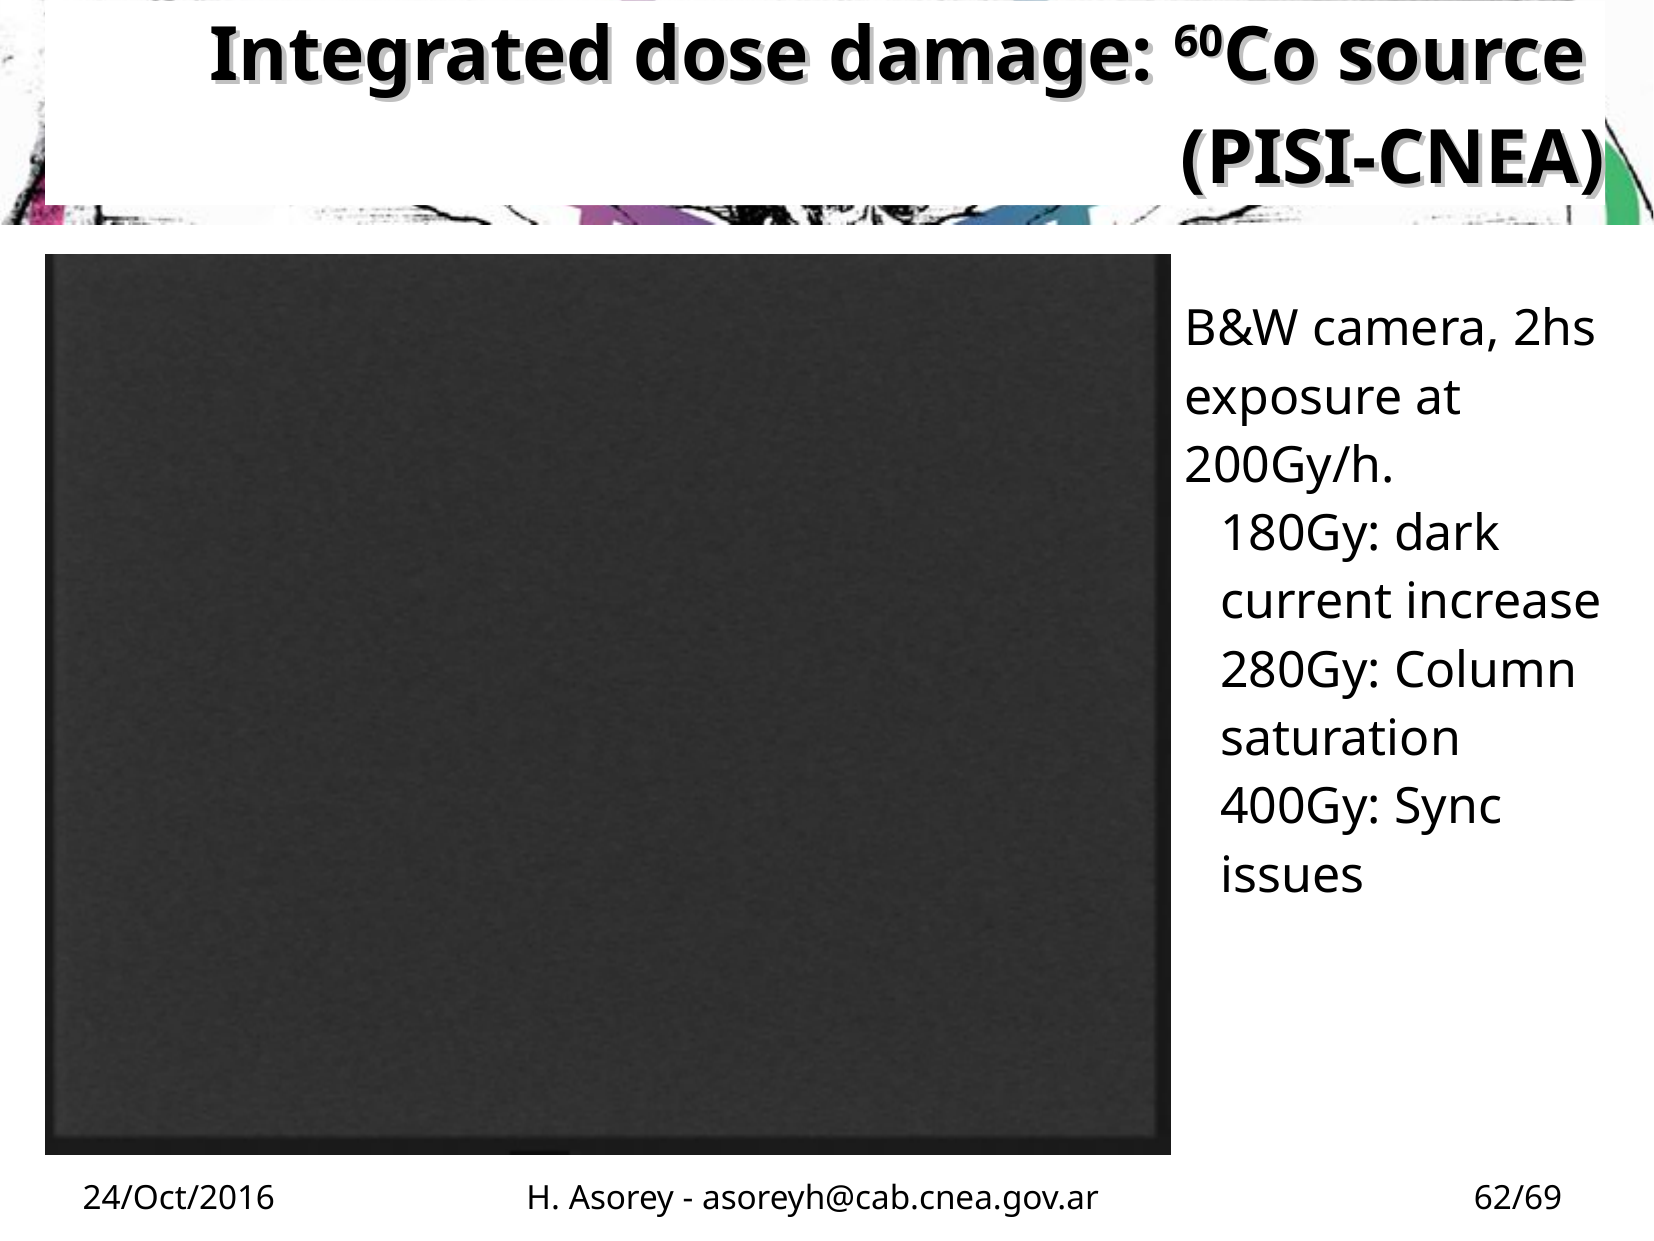

# Integrated dose damage: 60Co source (PISI-CNEA)
B&W camera, 2hs exposure at 200Gy/h.
180Gy: dark current increase
280Gy: Column saturation
400Gy: Sync issues
24/Oct/2016
H. Asorey - asoreyh@cab.cnea.gov.ar
62